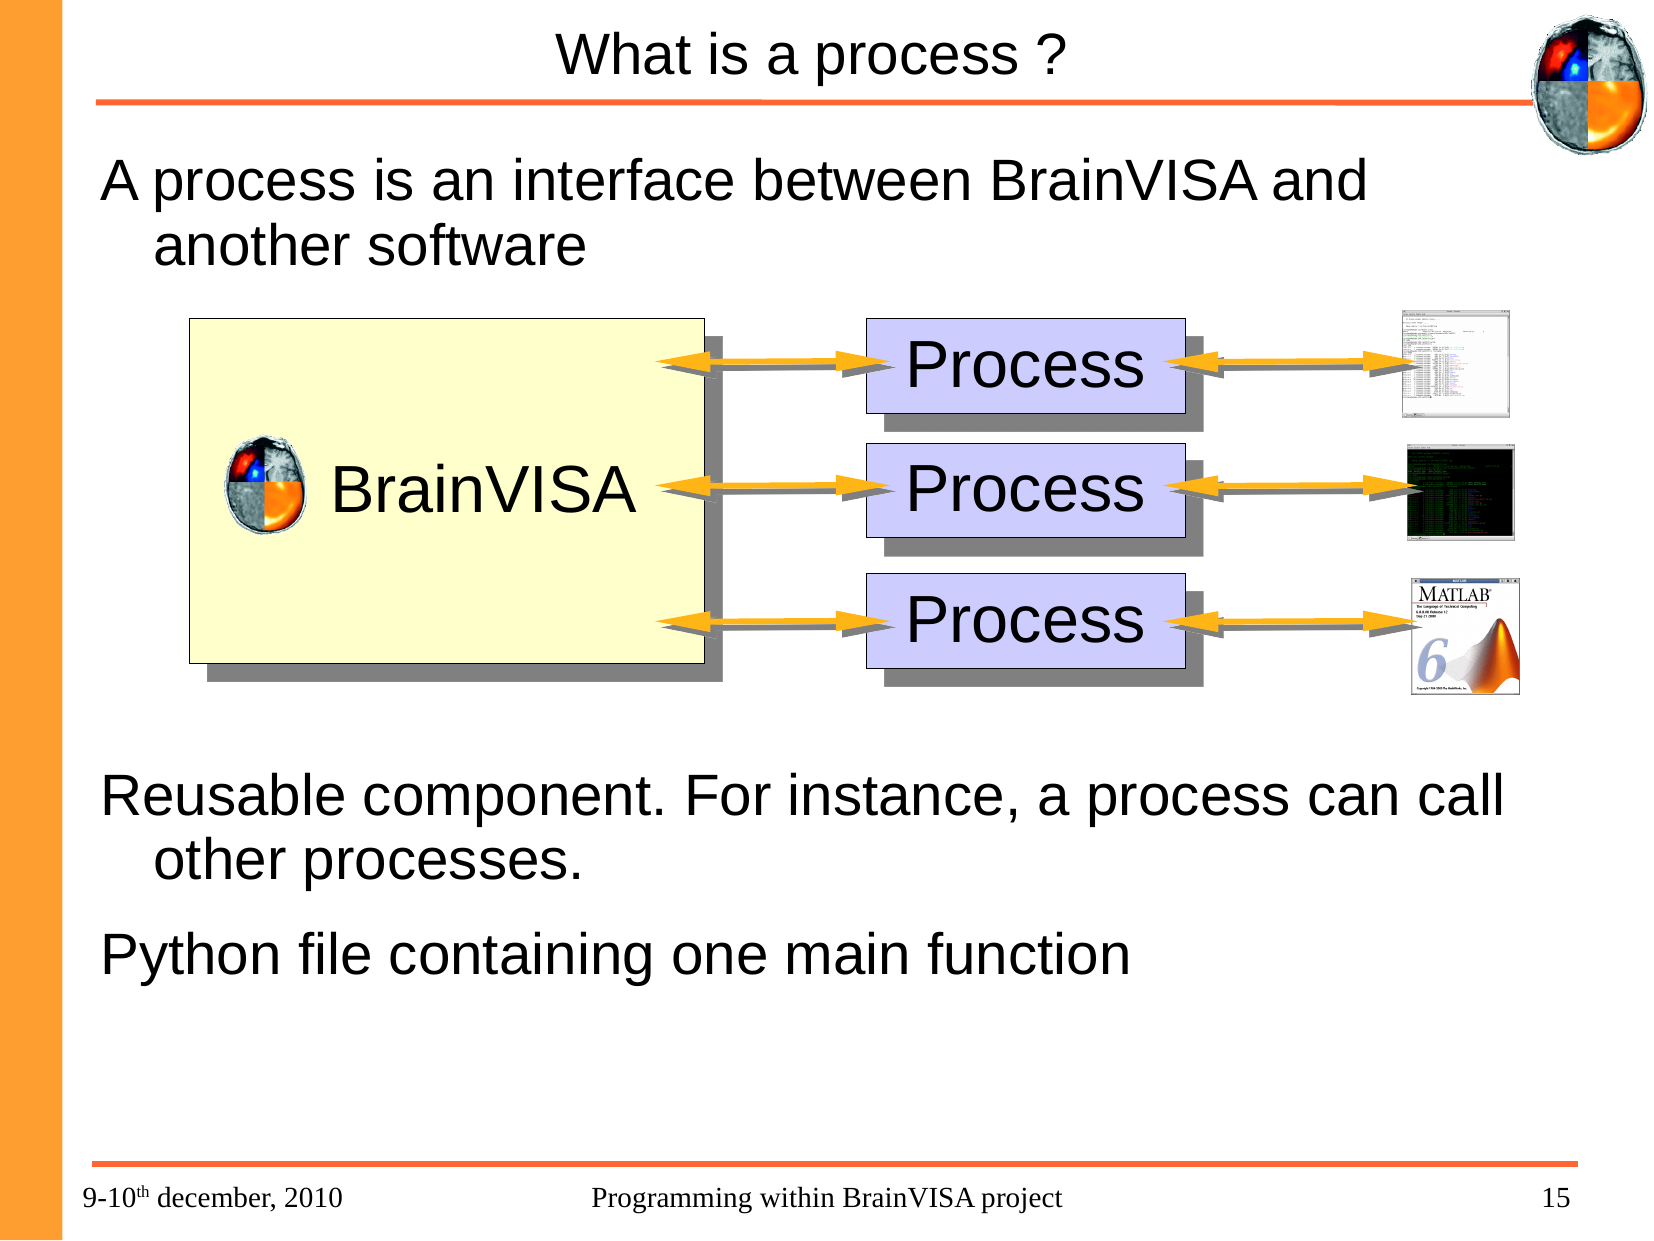

# What is a process ?
A process is an interface between BrainVISA and another software
Reusable component. For instance, a process can call other processes.
Python file containing one main function
 BrainVISA
Process
Process
Process
15